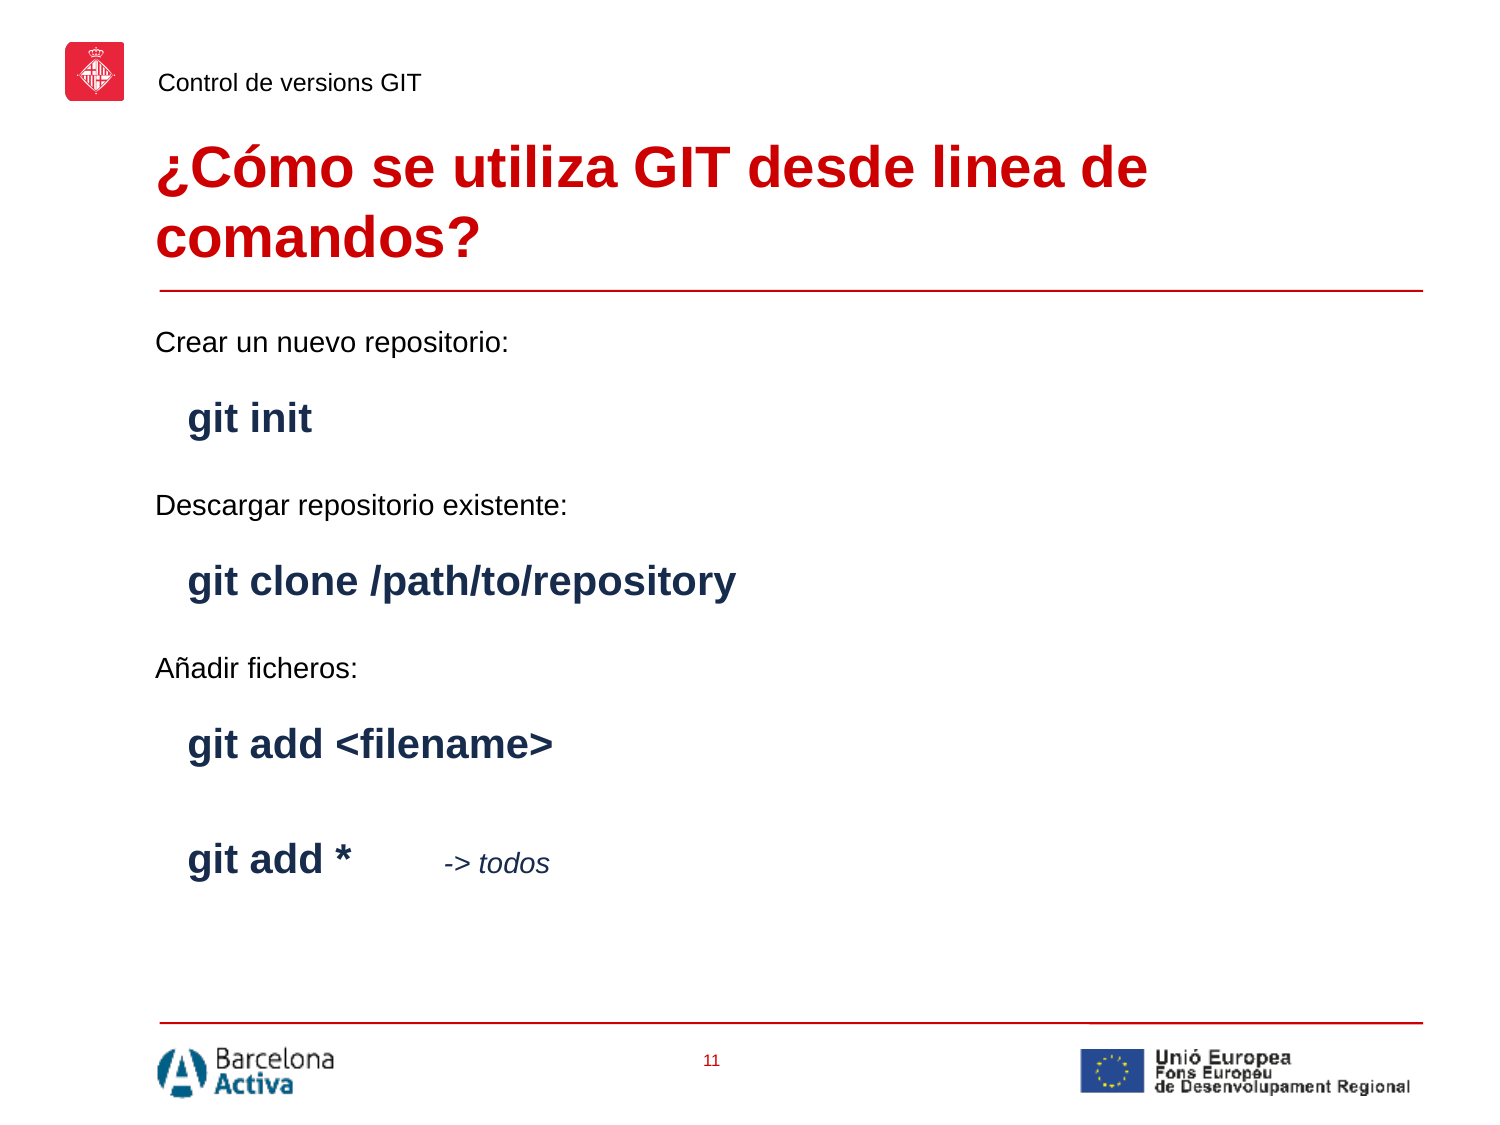

Control de versions GIT
¿Cómo se utiliza GIT desde linea de comandos?
Crear un nuevo repositorio:
git init
Descargar repositorio existente:
git clone /path/to/repository
Añadir ficheros:
git add <filename>
git add * -> todos